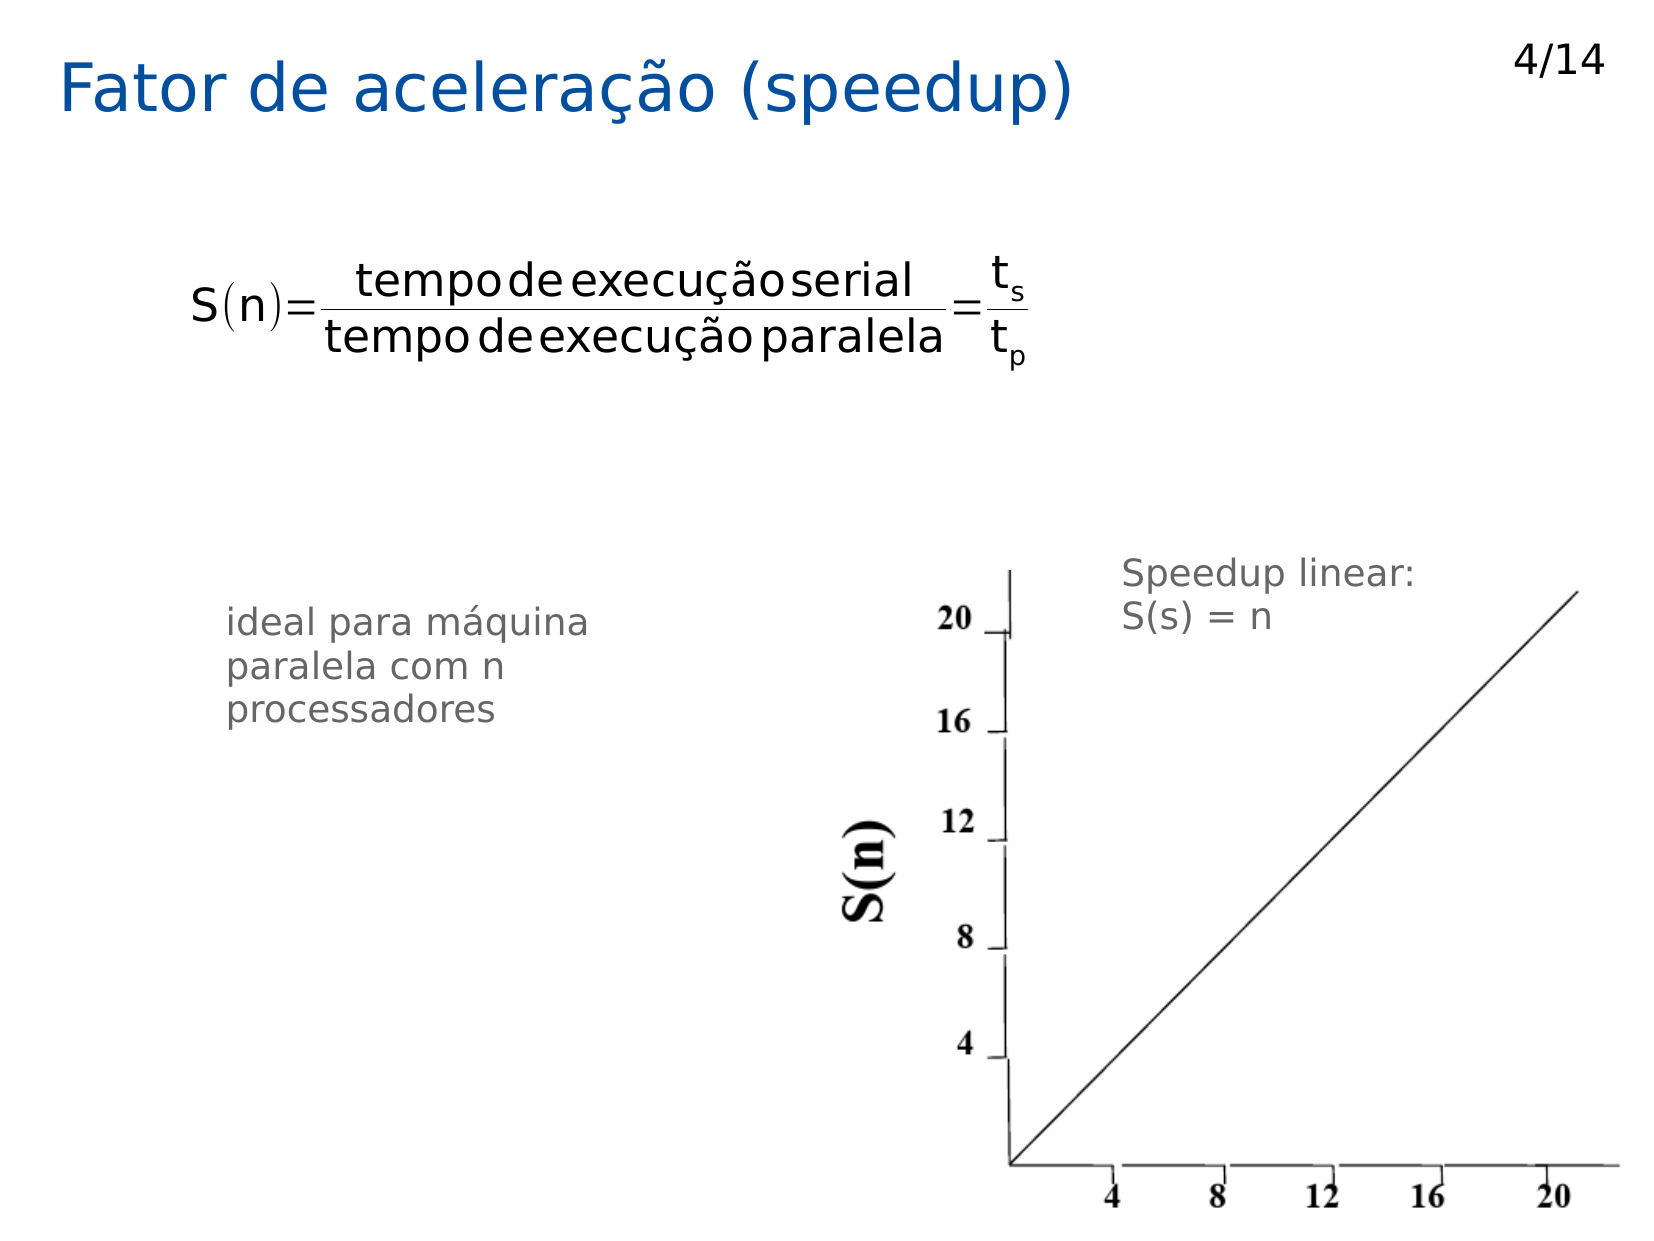

# Fator de aceleração (speedup)
4
Speedup linear: S(s) = n
ideal para máquina paralela com n processadores